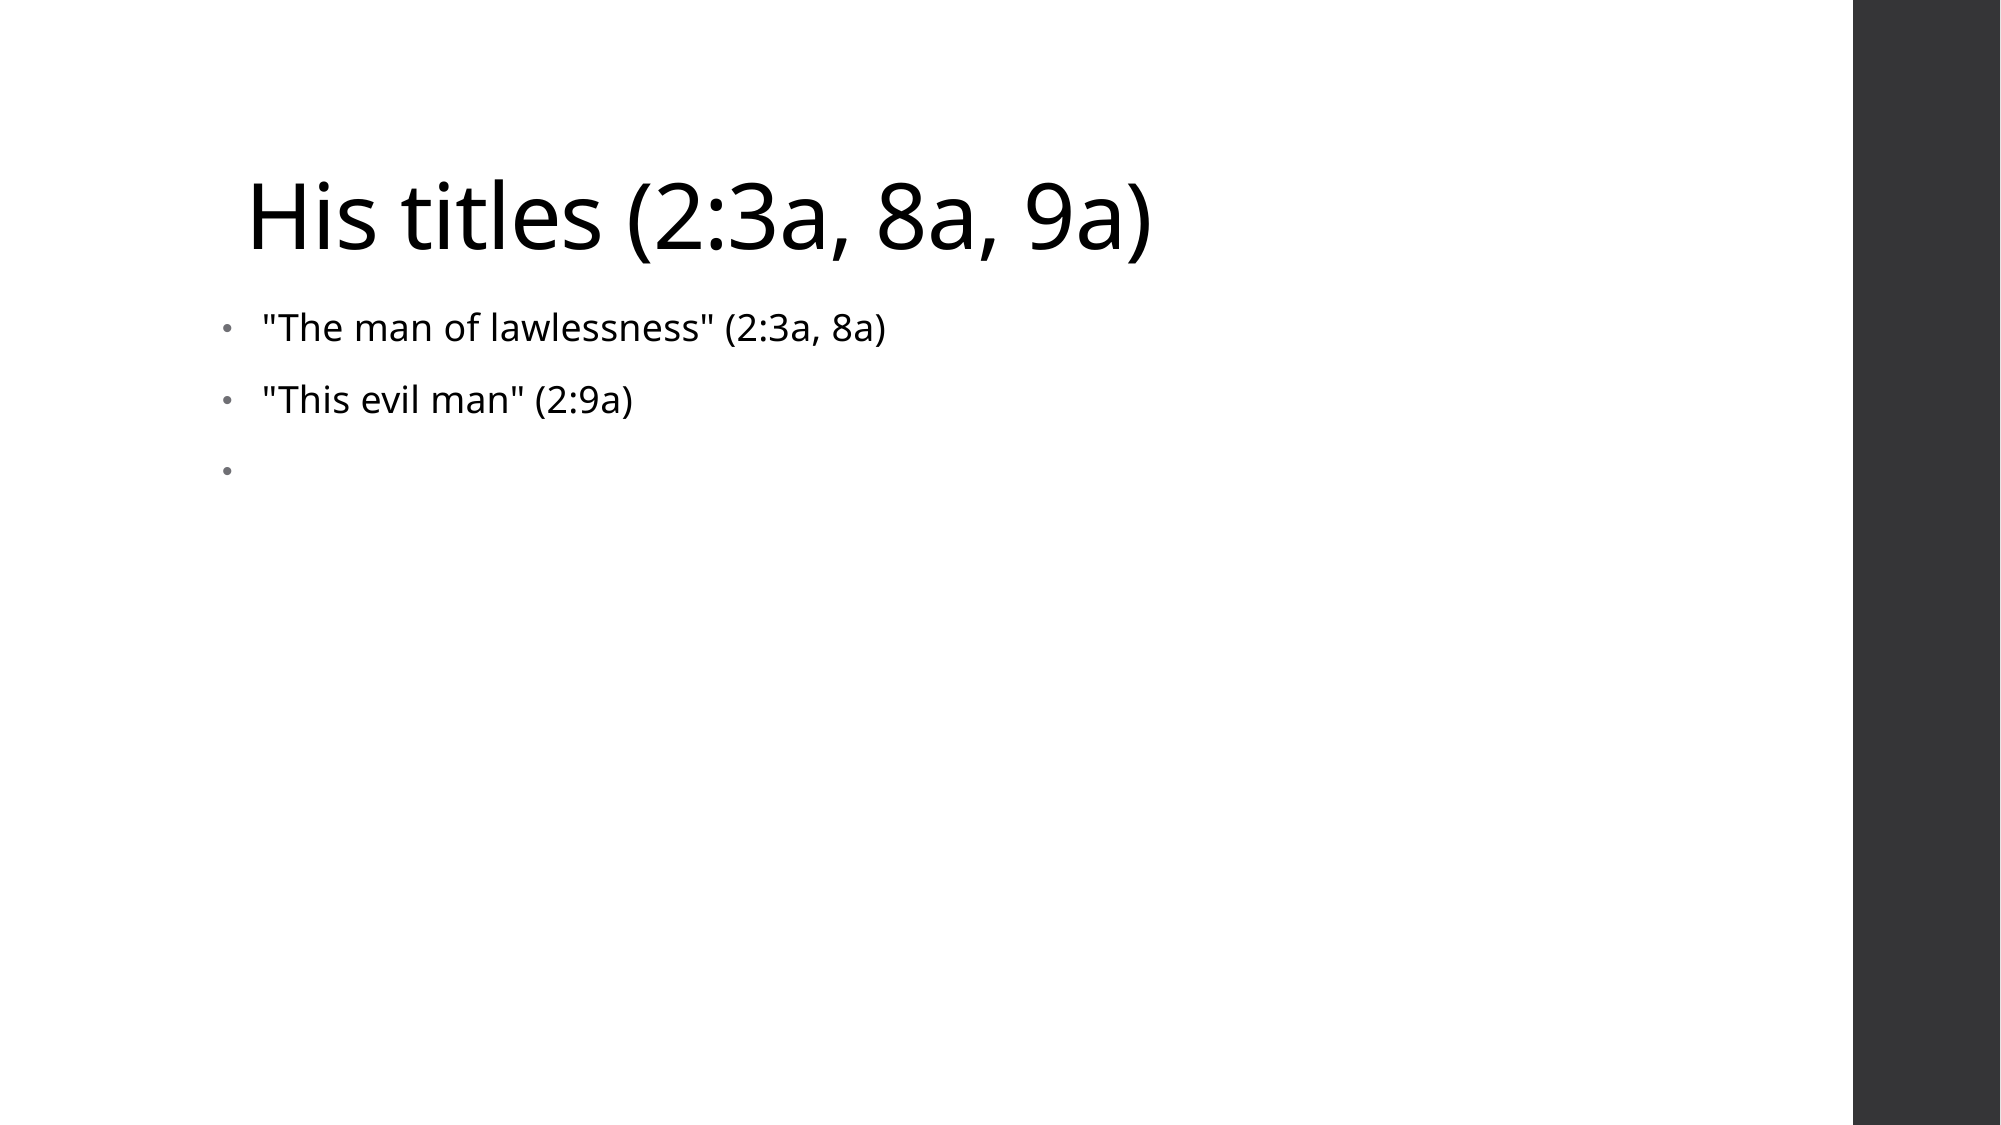

# His titles (2:3a, 8a, 9a)
 "The man of lawlessness" (2:3a, 8a)
 "This evil man" (2:9a)